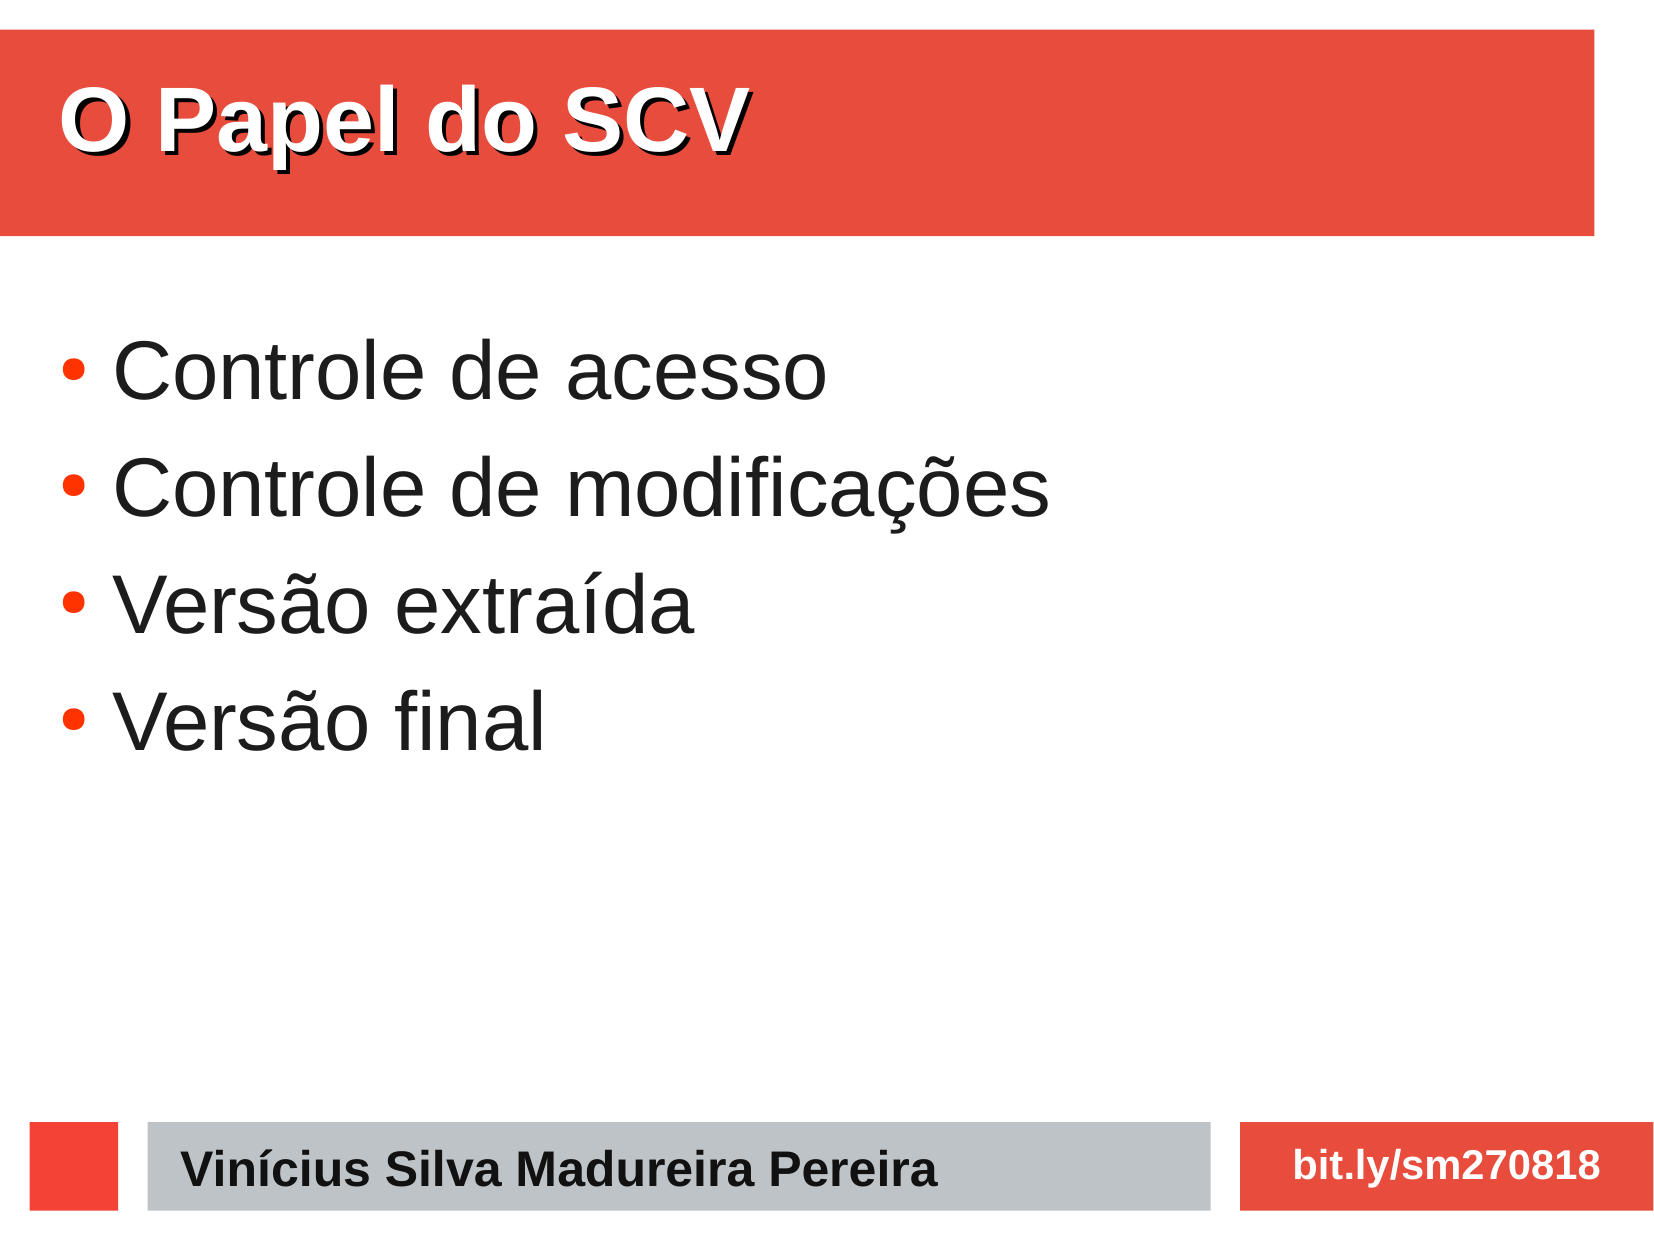

# O Papel do SCV
 Controle de acesso
 Controle de modificações
 Versão extraída
 Versão final
Vinícius Silva Madureira Pereira
bit.ly/sm270818